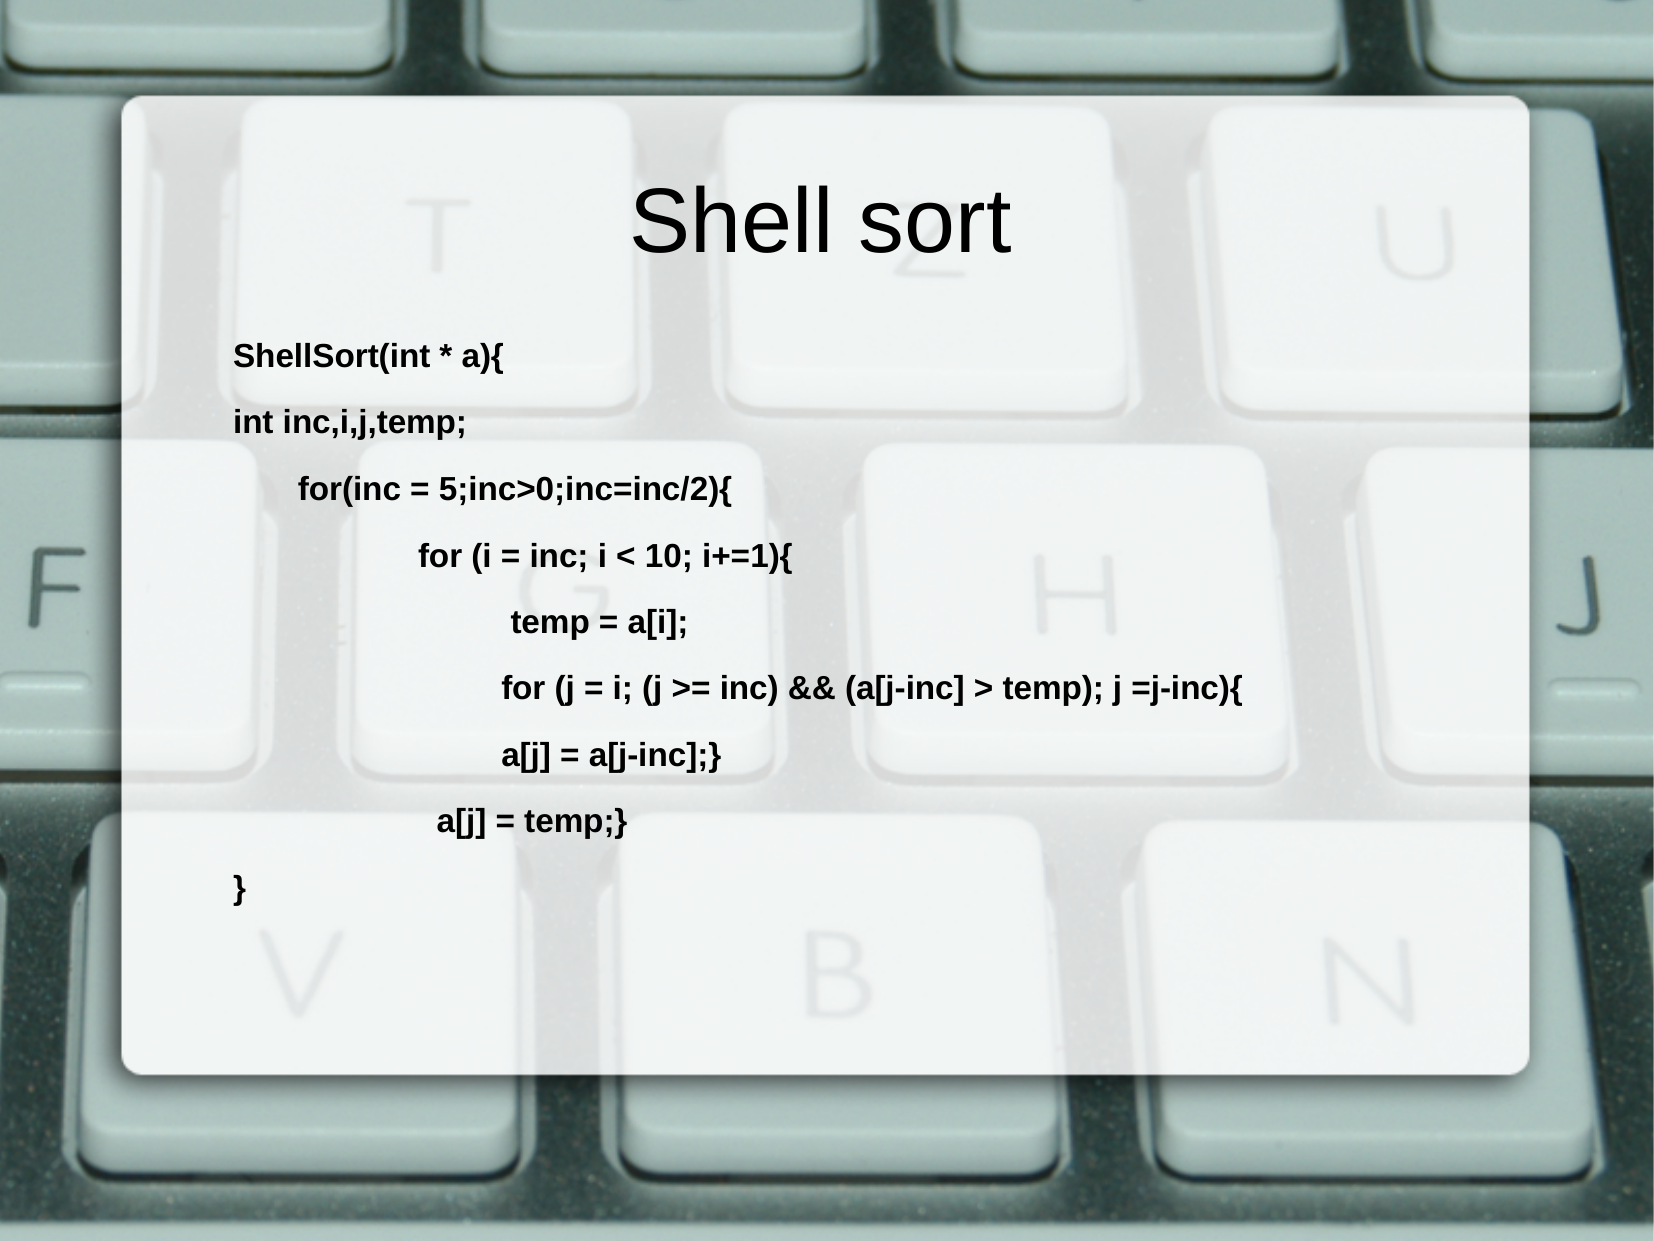

# Shell sort
ShellSort(int * a){
int inc,i,j,temp;
 for(inc = 5;inc>0;inc=inc/2){
 for (i = inc; i < 10; i+=1){
 temp = a[i];
 for (j = i; (j >= inc) && (a[j-inc] > temp); j =j-inc){
 a[j] = a[j-inc];}
 a[j] = temp;}
}